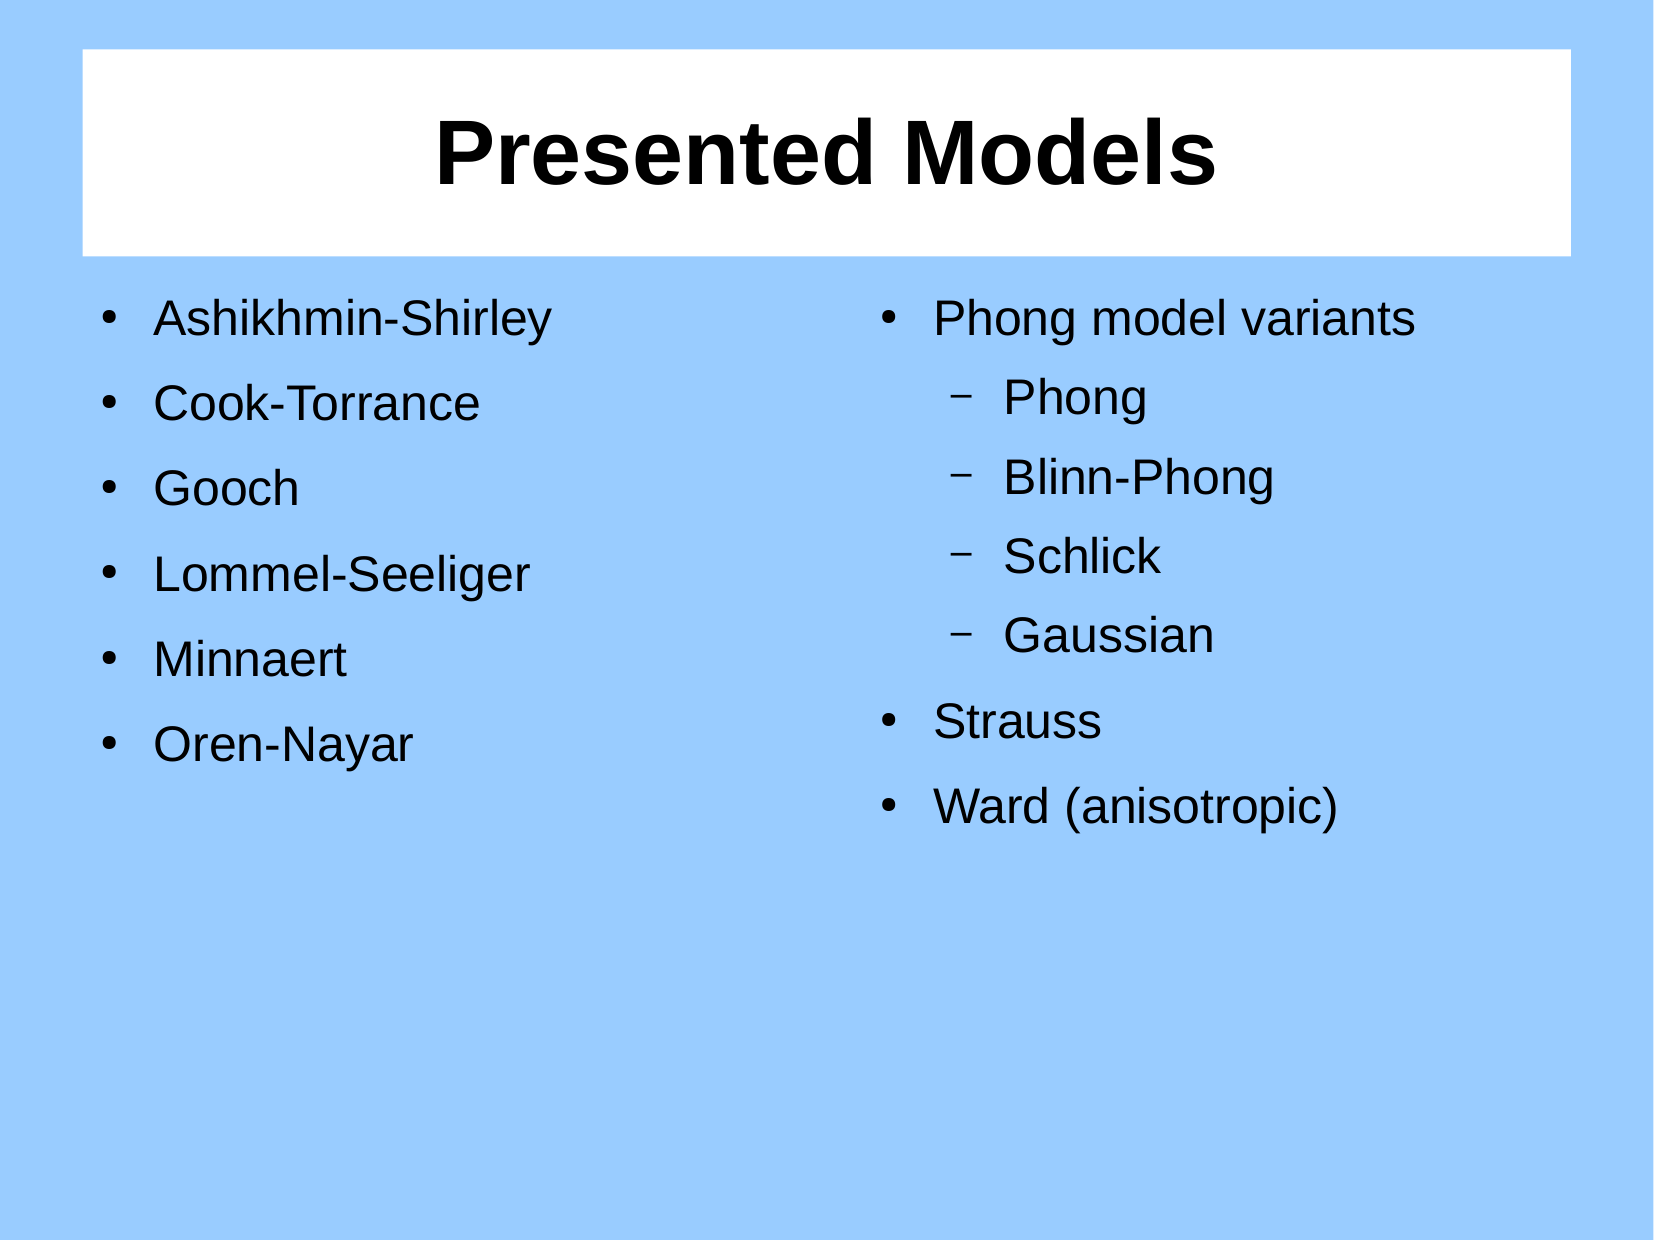

# Presented Models
Ashikhmin-Shirley
Cook-Torrance
Gooch
Lommel-Seeliger
Minnaert
Oren-Nayar
Phong model variants
Phong
Blinn-Phong
Schlick
Gaussian
Strauss
Ward (anisotropic)